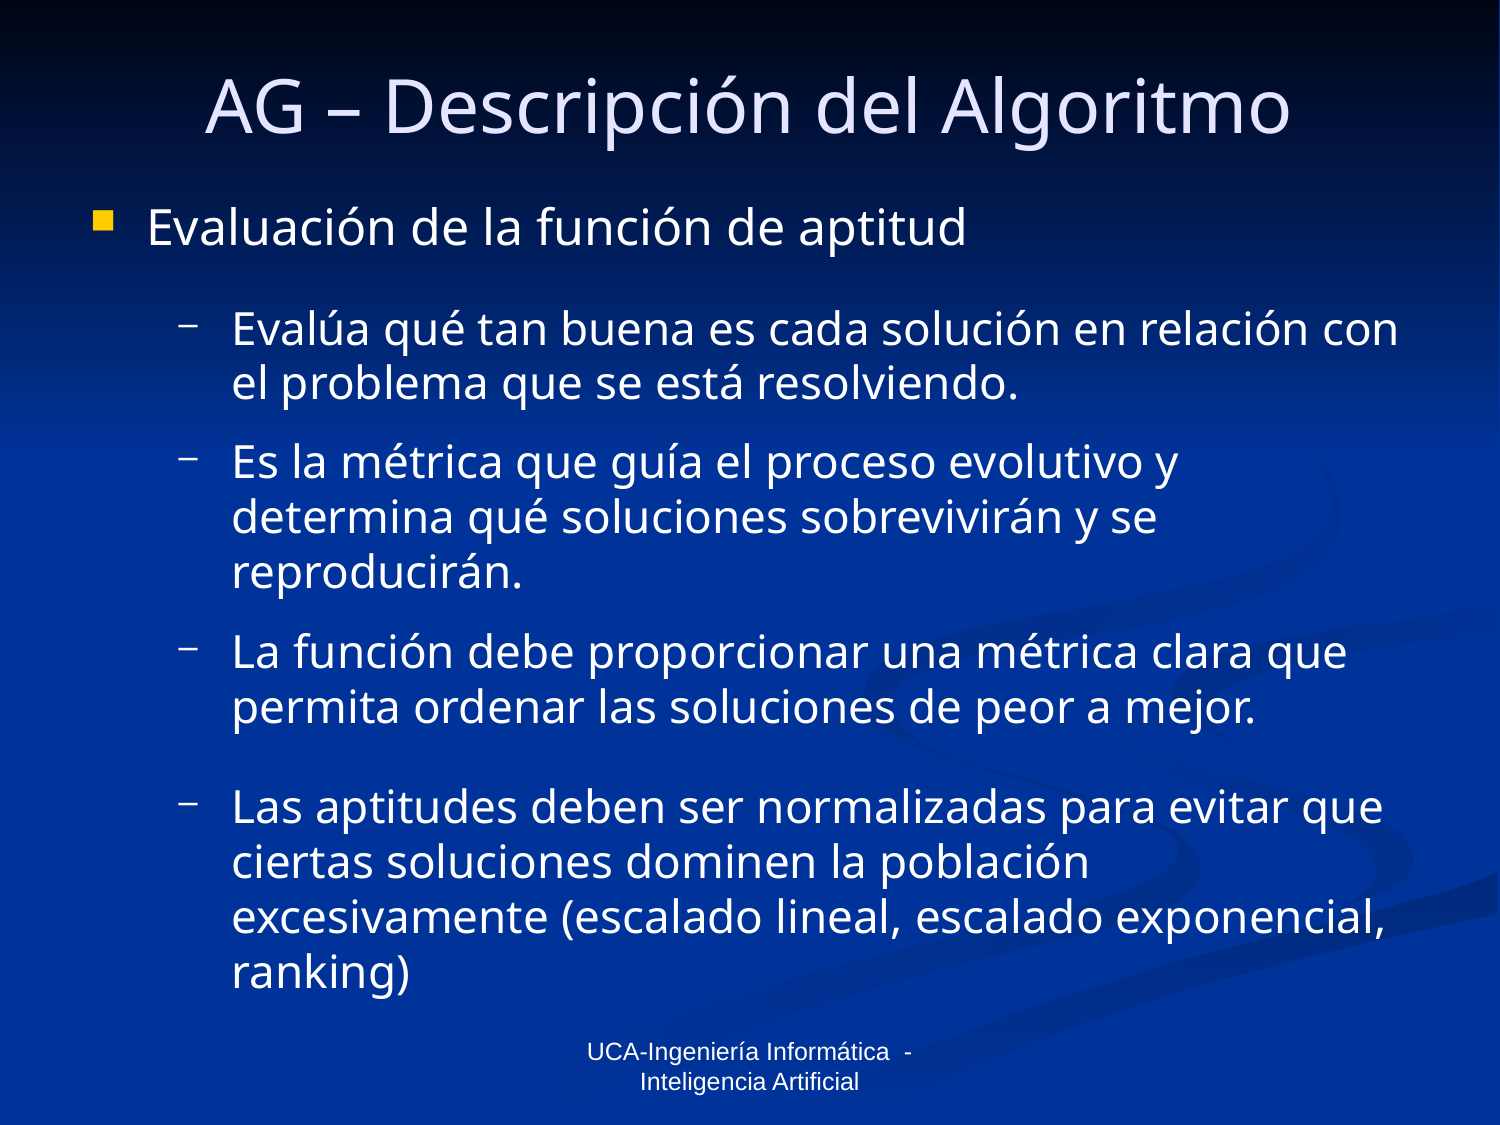

# AG – Descripción del Algoritmo
Evaluación de la función de aptitud
Evalúa qué tan buena es cada solución en relación con el problema que se está resolviendo.
Es la métrica que guía el proceso evolutivo y determina qué soluciones sobrevivirán y se reproducirán.
La función debe proporcionar una métrica clara que permita ordenar las soluciones de peor a mejor.
Las aptitudes deben ser normalizadas para evitar que ciertas soluciones dominen la población excesivamente (escalado lineal, escalado exponencial, ranking)
UCA-Ingeniería Informática - Inteligencia Artificial